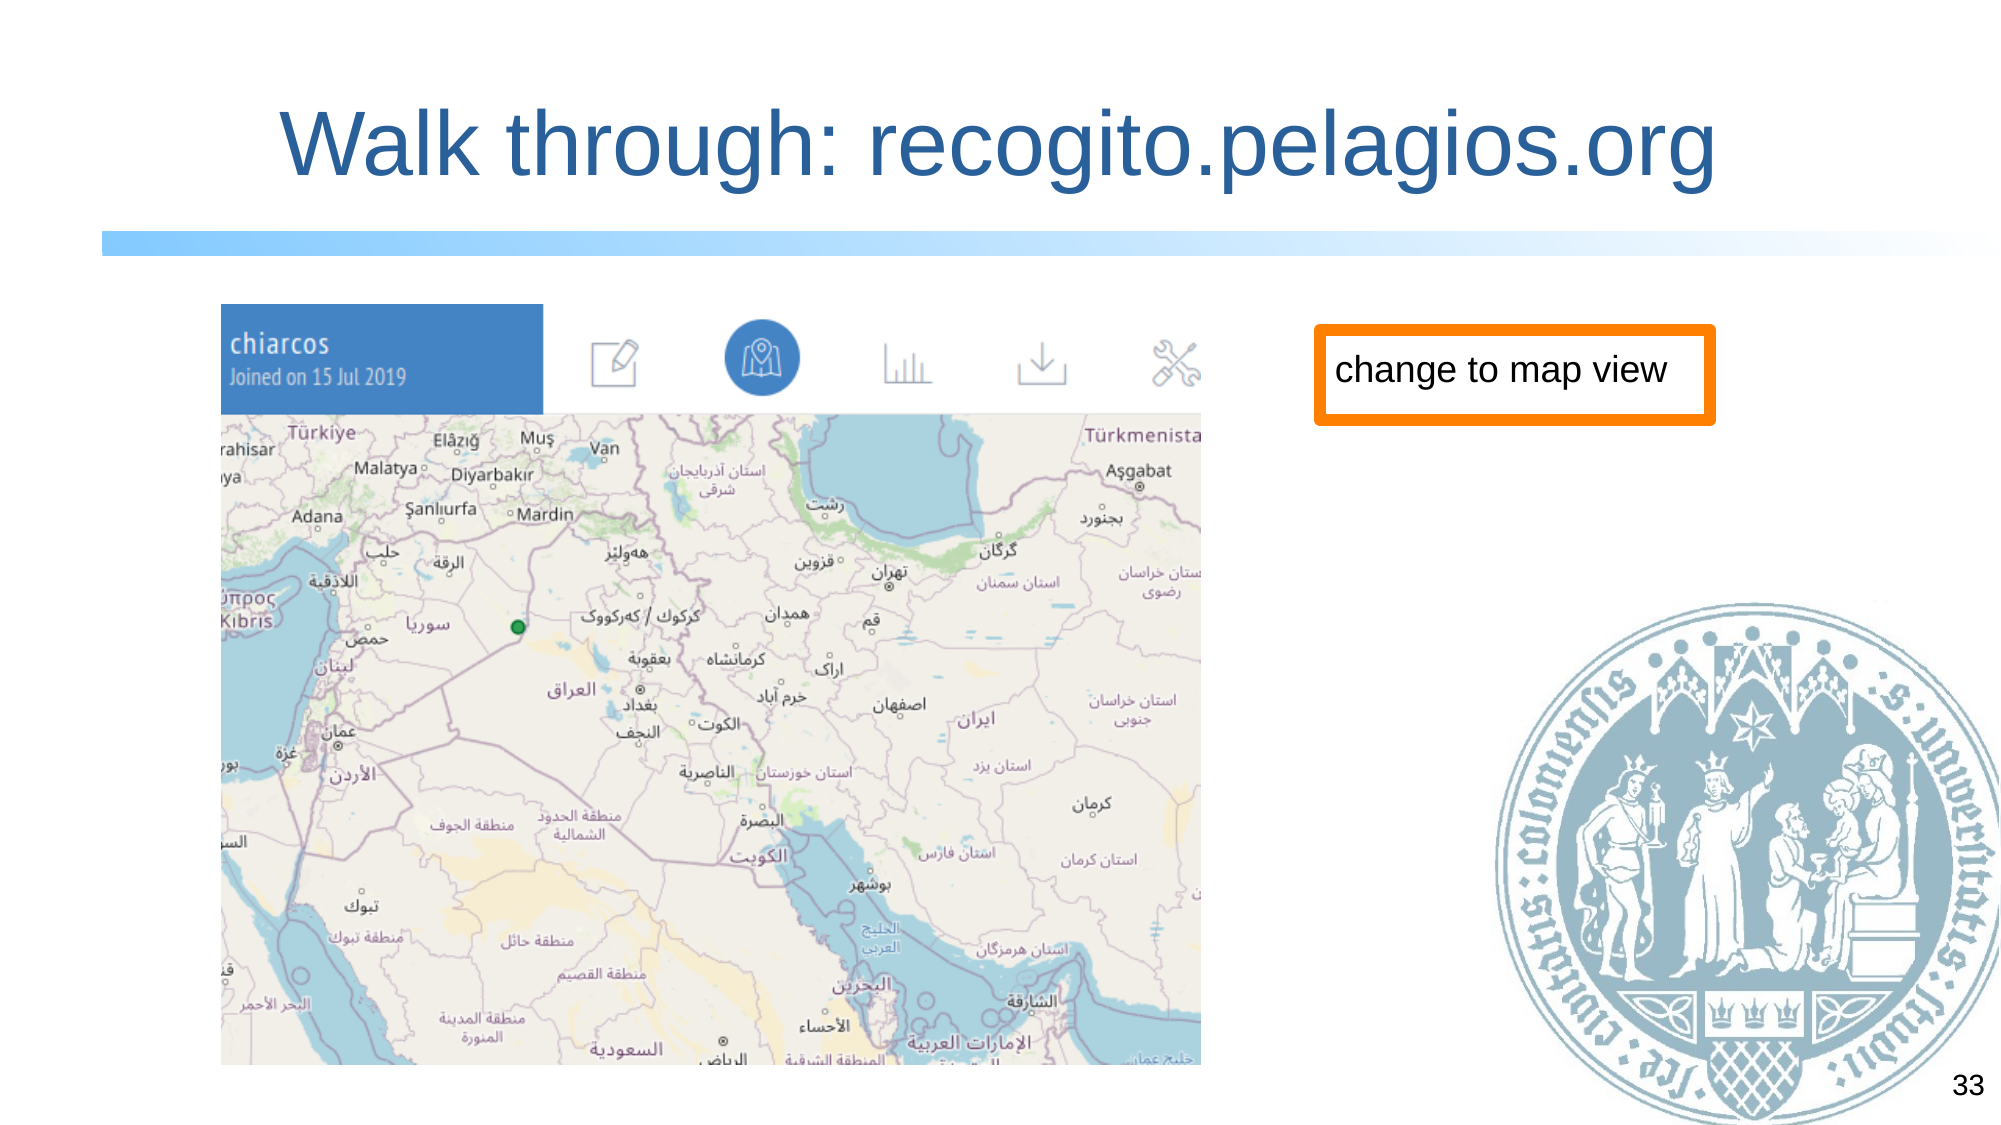

# Walk through: recogito.pelagios.org
change to map view